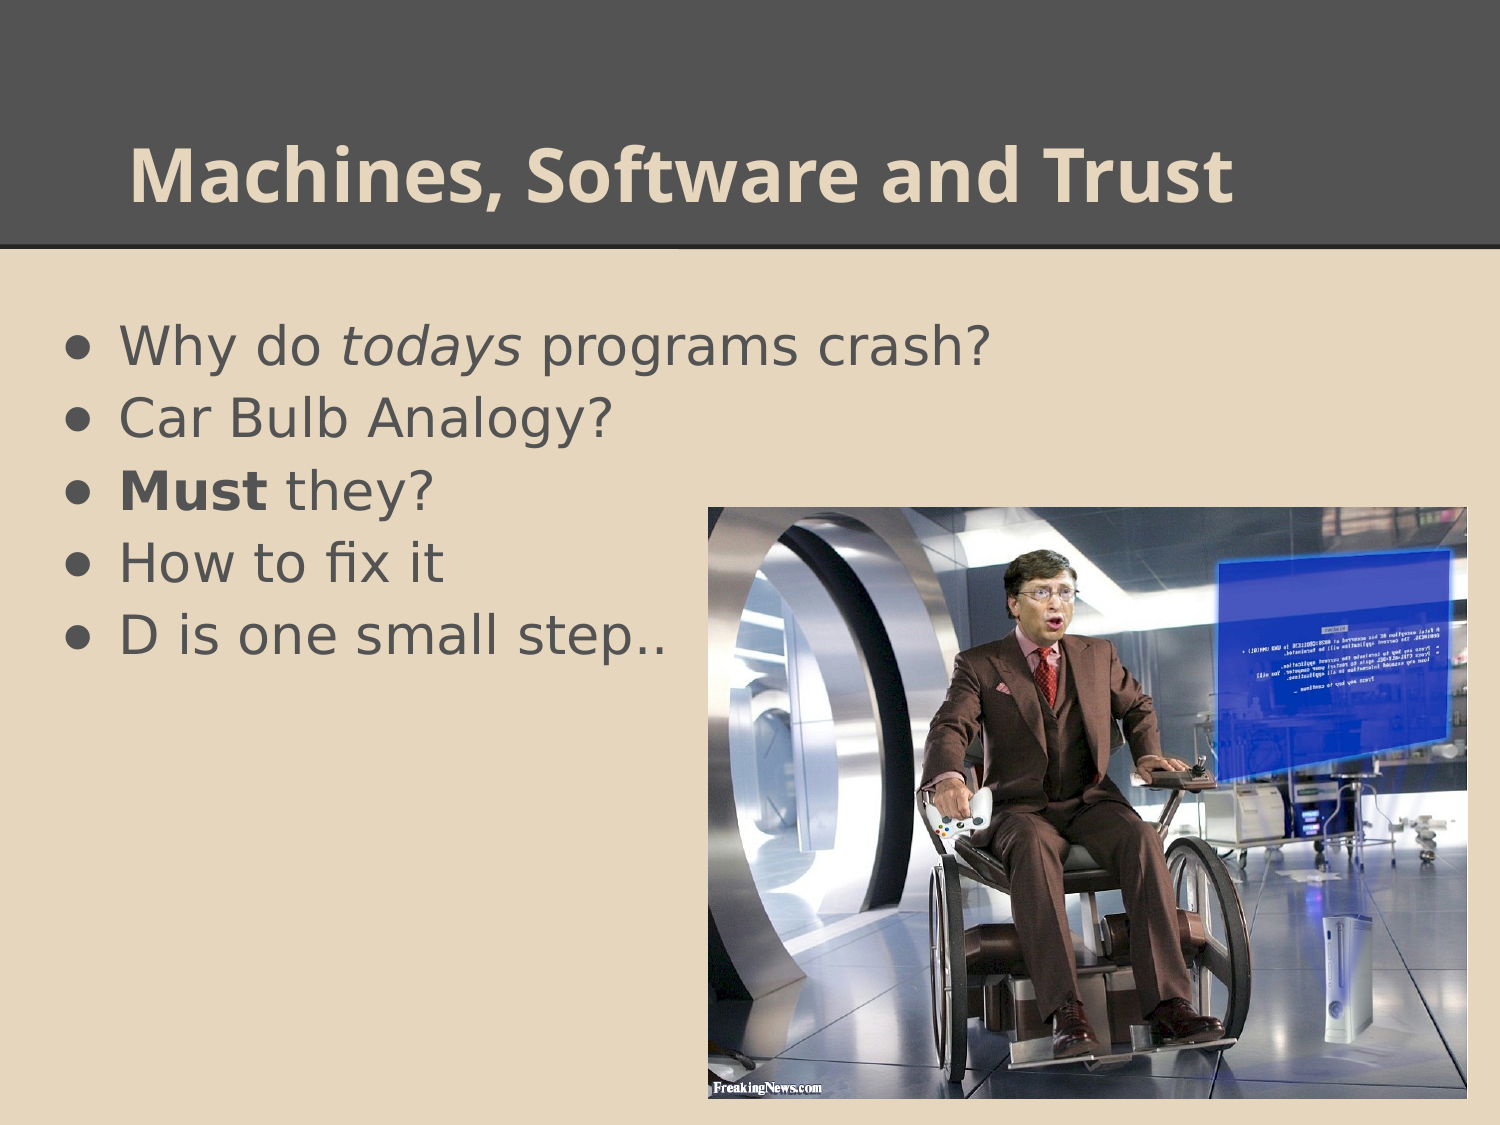

# Machines, Software and Trust
Why do todays programs crash?
Car Bulb Analogy?
Must they?
How to fix it
D is one small step..